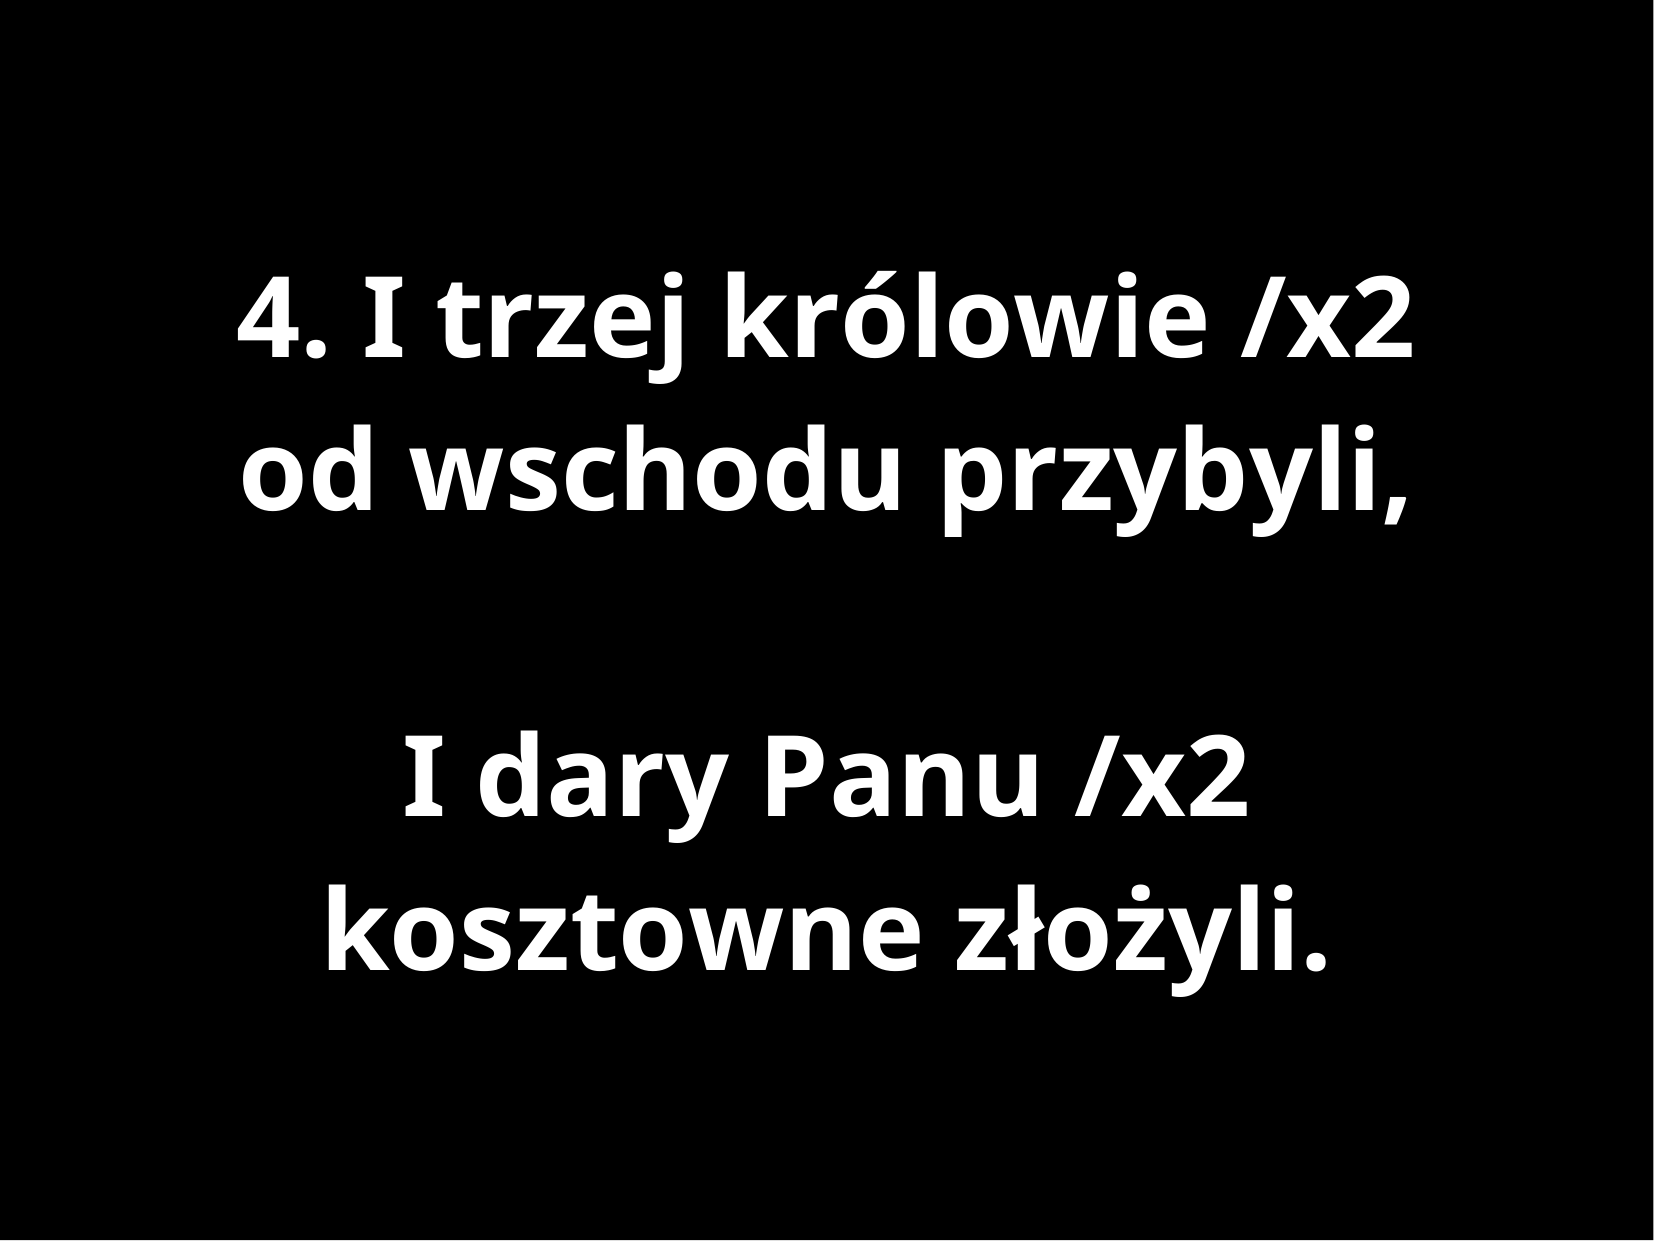

# 4. I trzej królowie /x2 od wschodu przybyli, I dary Panu /x2 kosztowne złożyli.